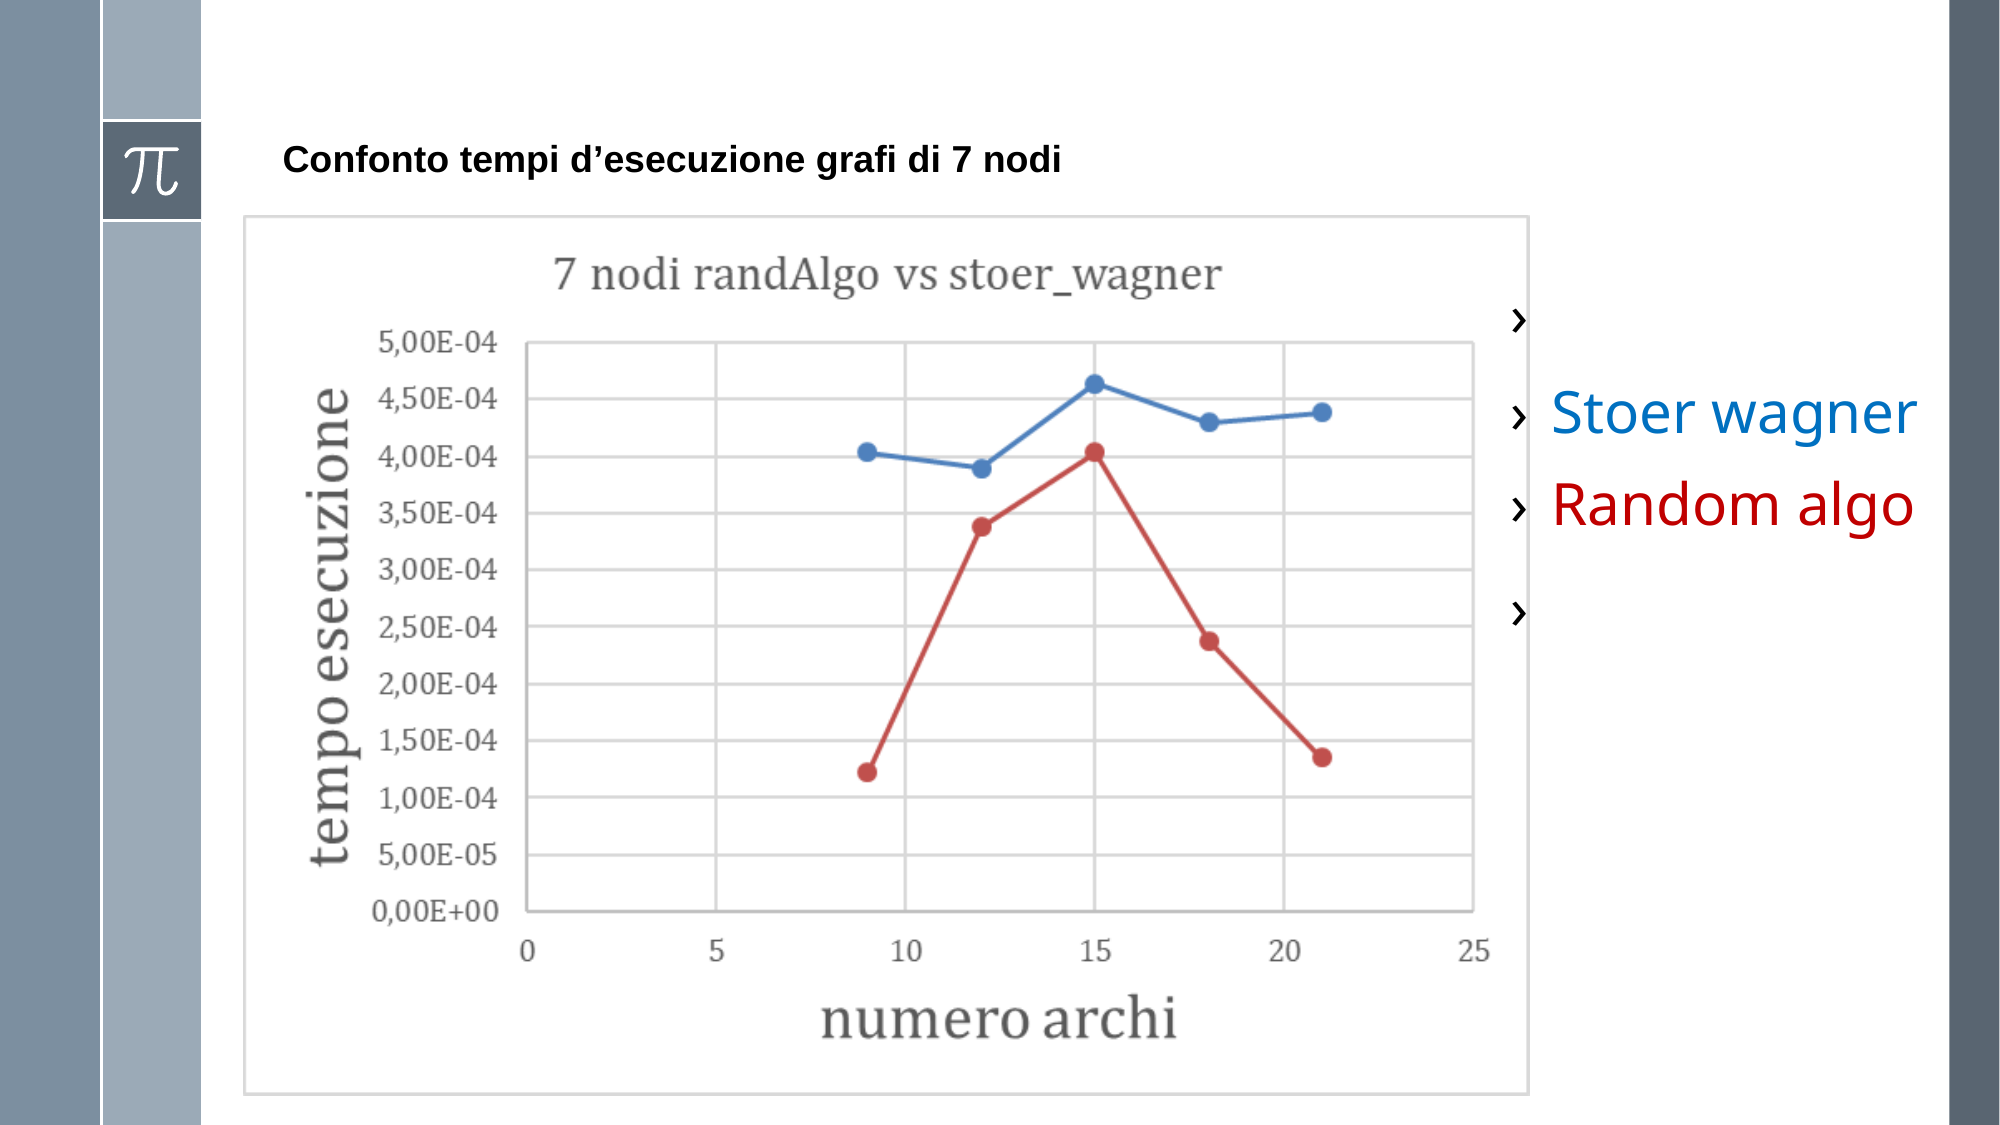

# Confonto tempi d’esecuzione grafi di 7 nodi
Stoer wagner
Random algo